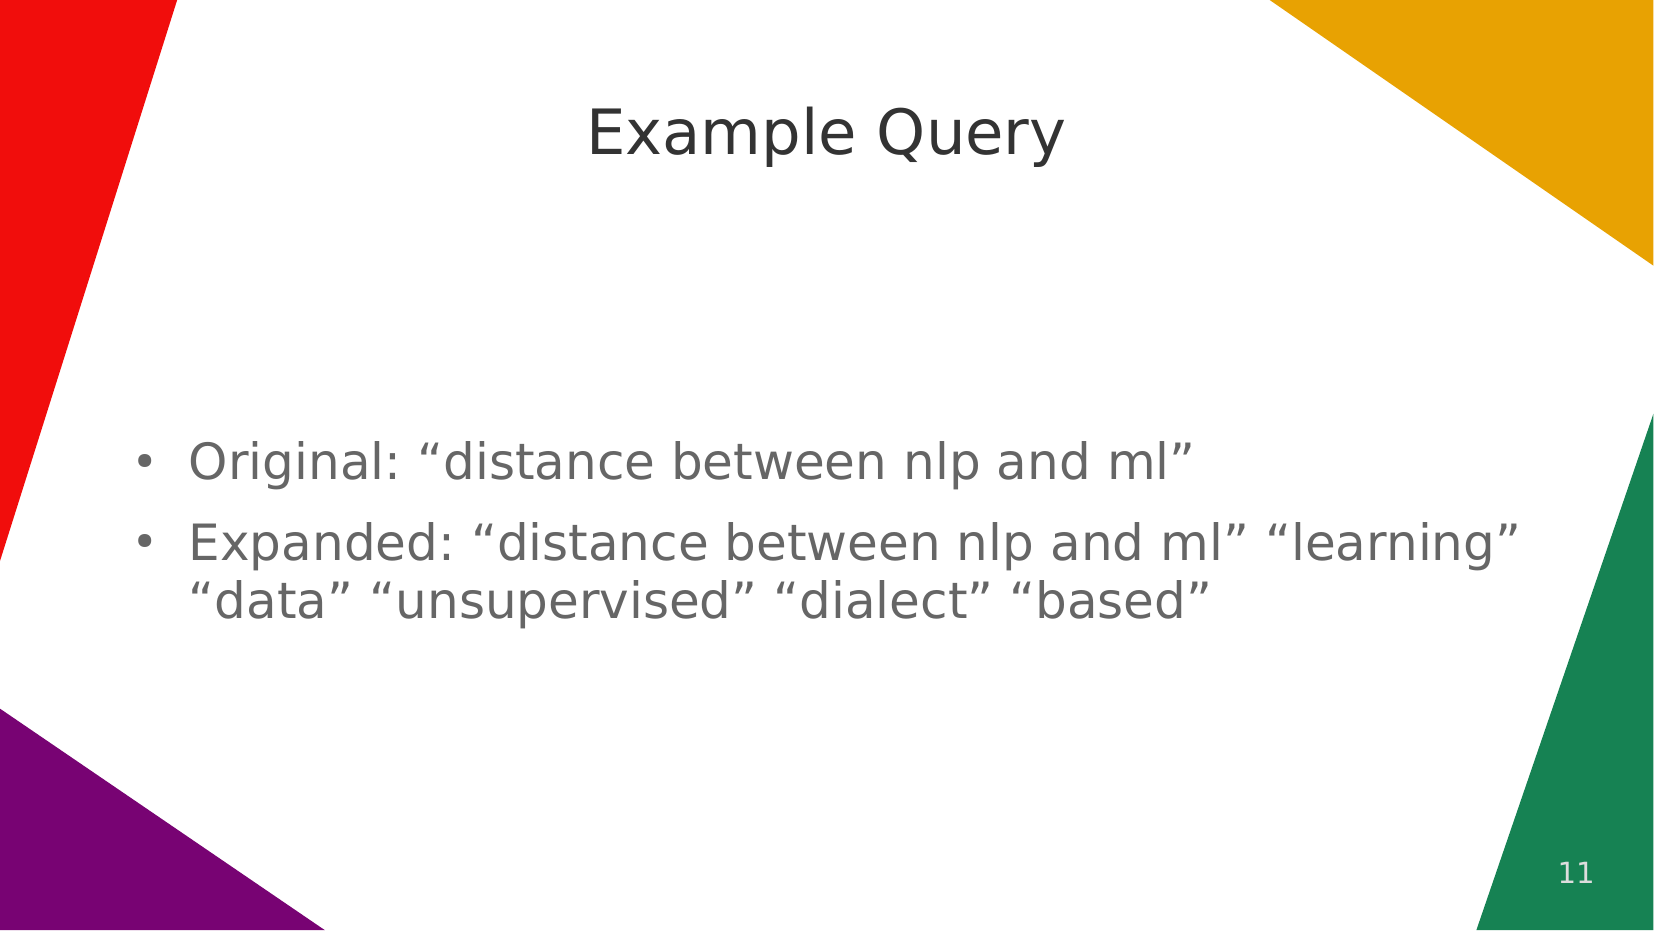

# Example Query
Original: “distance between nlp and ml”
Expanded: “distance between nlp and ml” “learning” “data” “unsupervised” “dialect” “based”
11